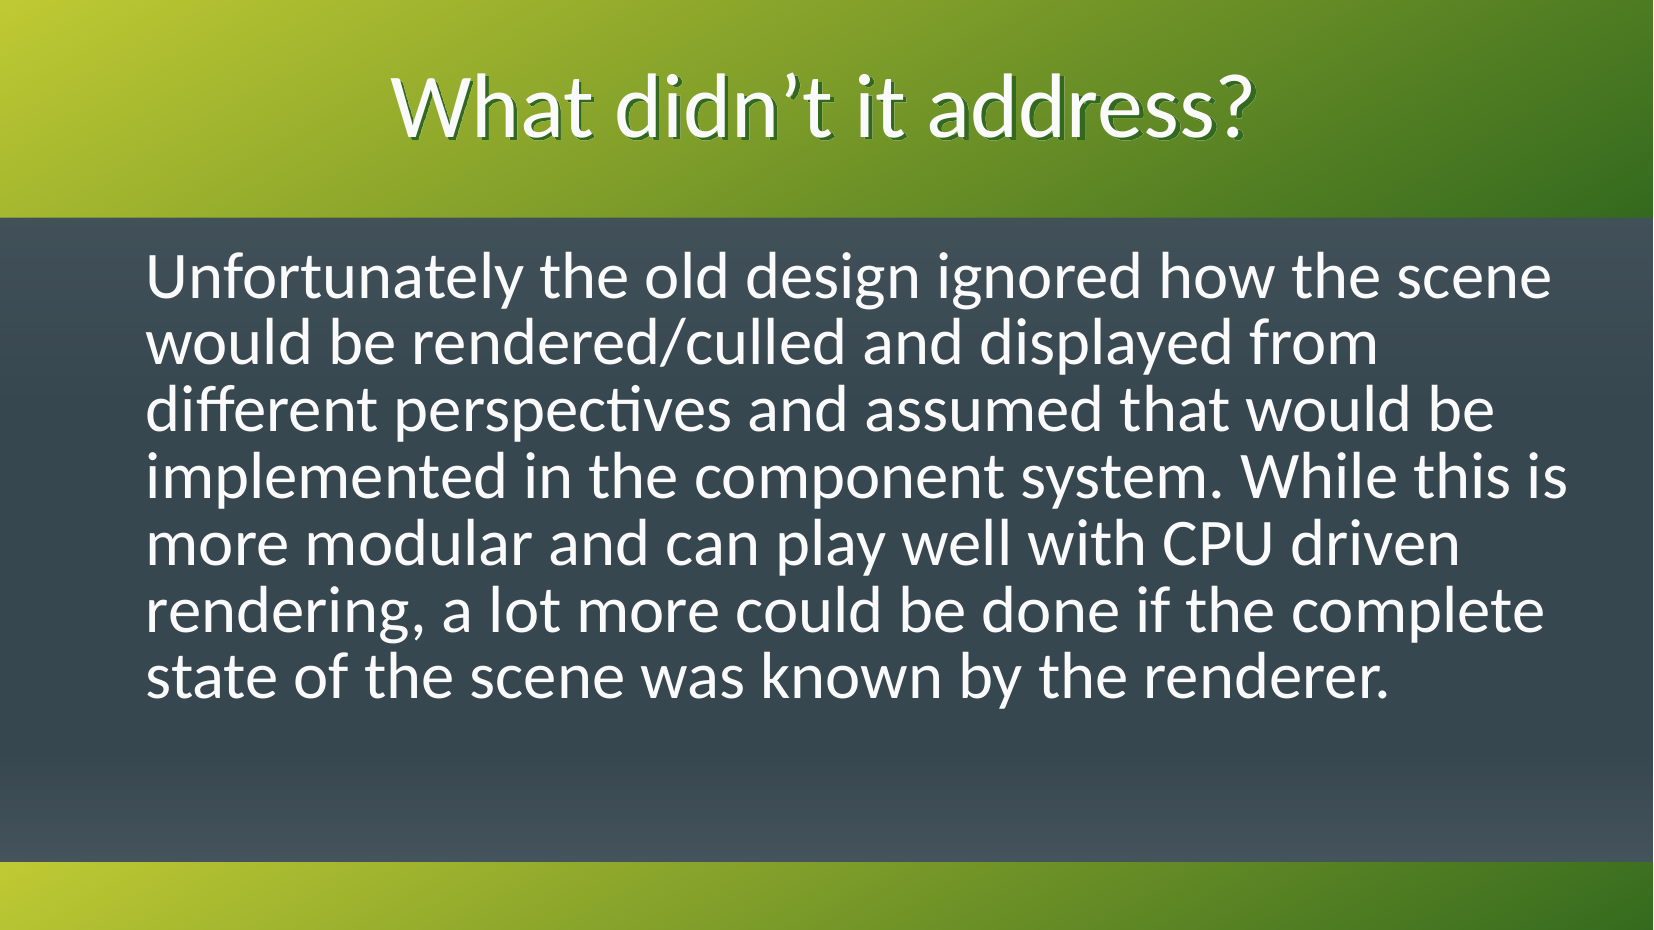

# What didn’t it address?
Unfortunately the old design ignored how the scene would be rendered/culled and displayed from different perspectives and assumed that would be implemented in the component system. While this is more modular and can play well with CPU driven rendering, a lot more could be done if the complete state of the scene was known by the renderer.